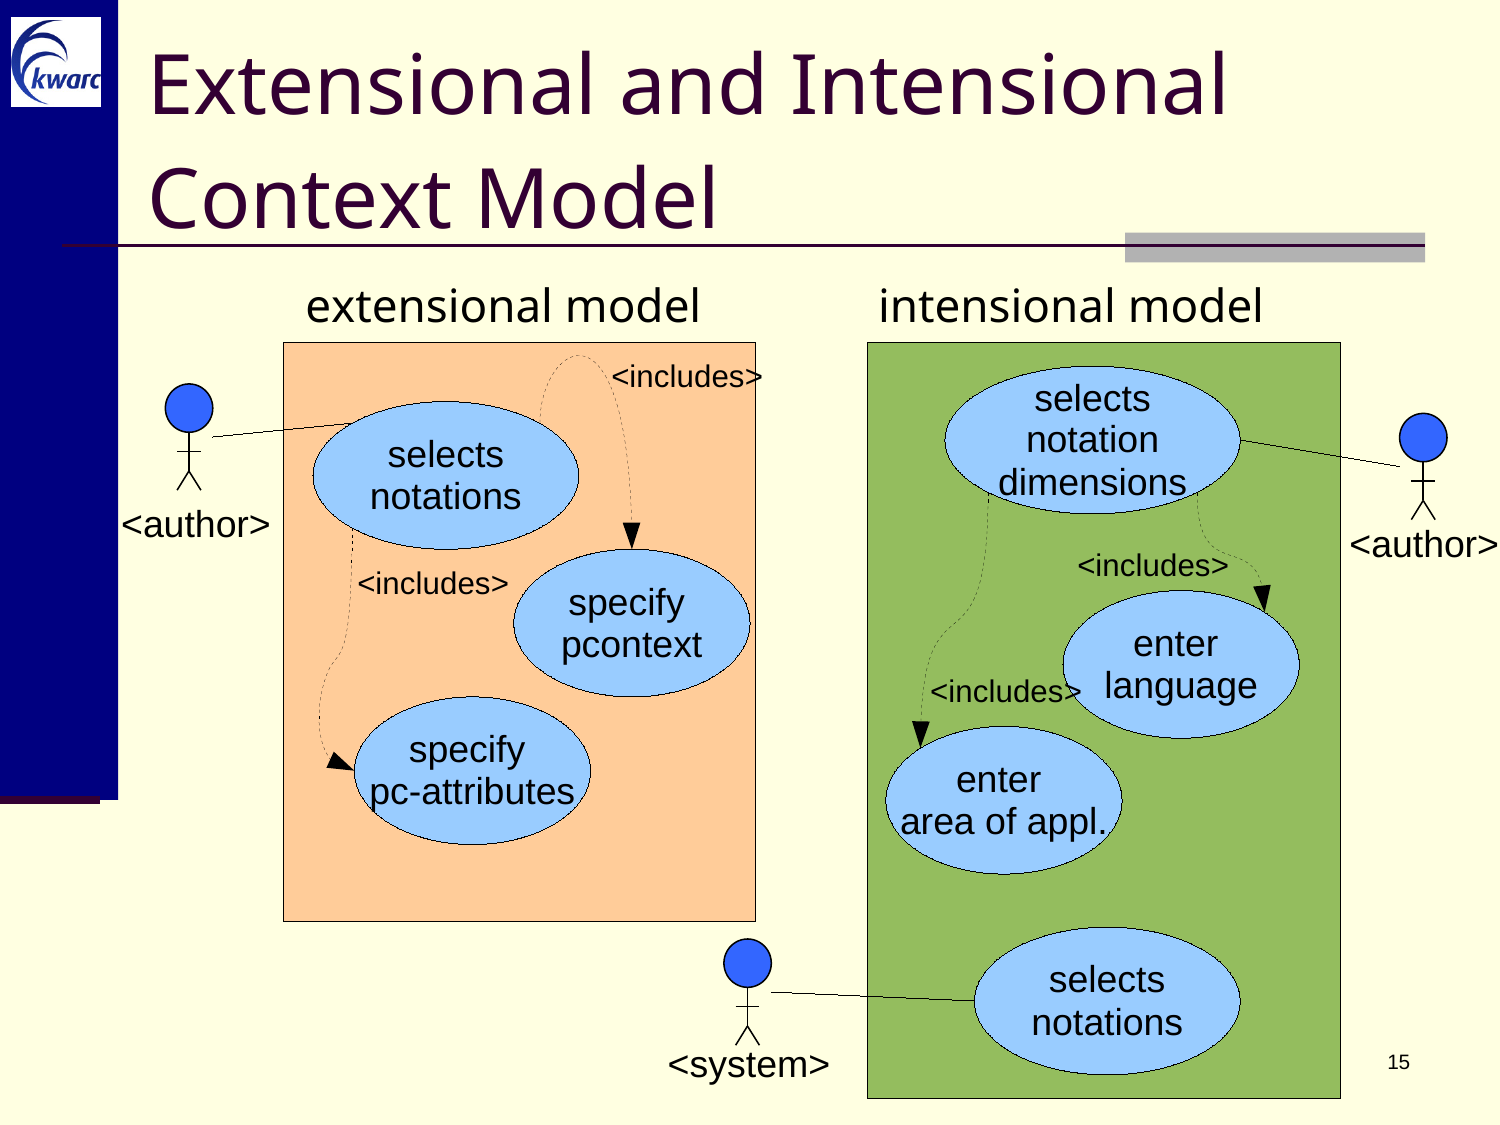

# Extensional and Intensional Context Model
extensional model
intensional model
selects
notation
dimensions
<author>
<includes>
enter
language
<includes>
enter
area of appl.
selects
notations
<system>
<includes>
author selects
notations
selects
notations
<author>
specify
pcontext
<includes>
specify
pc-attributes
15